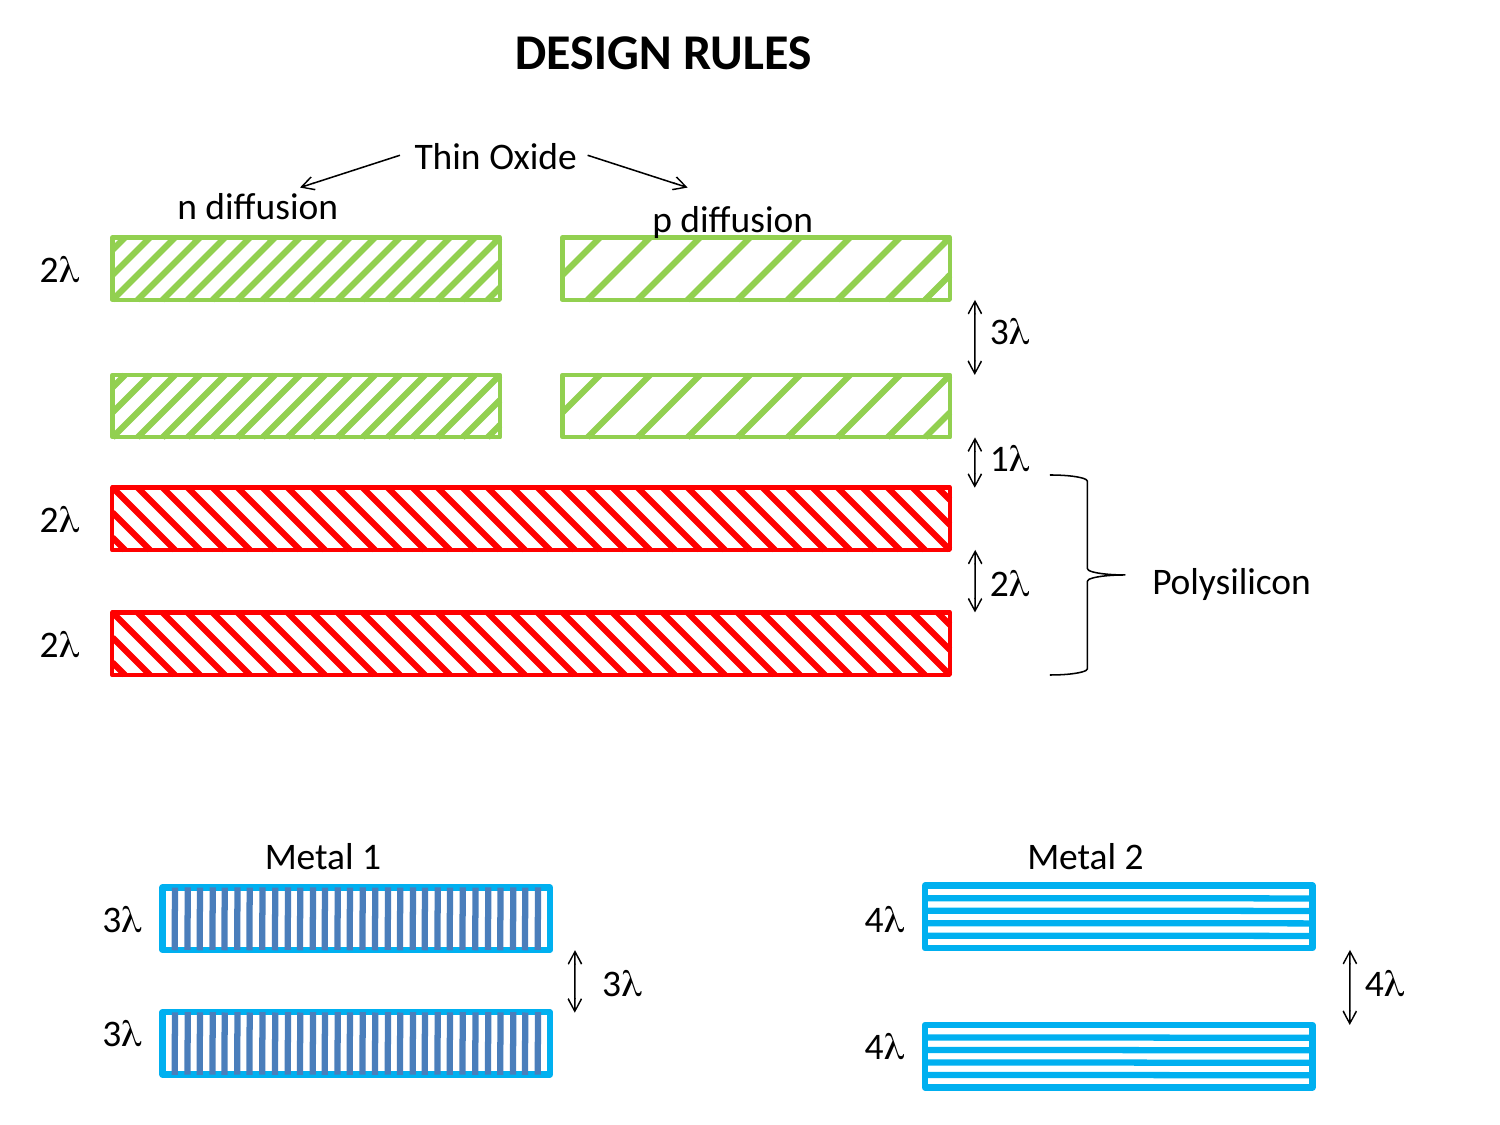

DESIGN RULES
Thin Oxide
n diffusion
p diffusion
2
3
1
2
Polysilicon
2
2
Metal 1
Metal 2
3
4
3
4
3
4